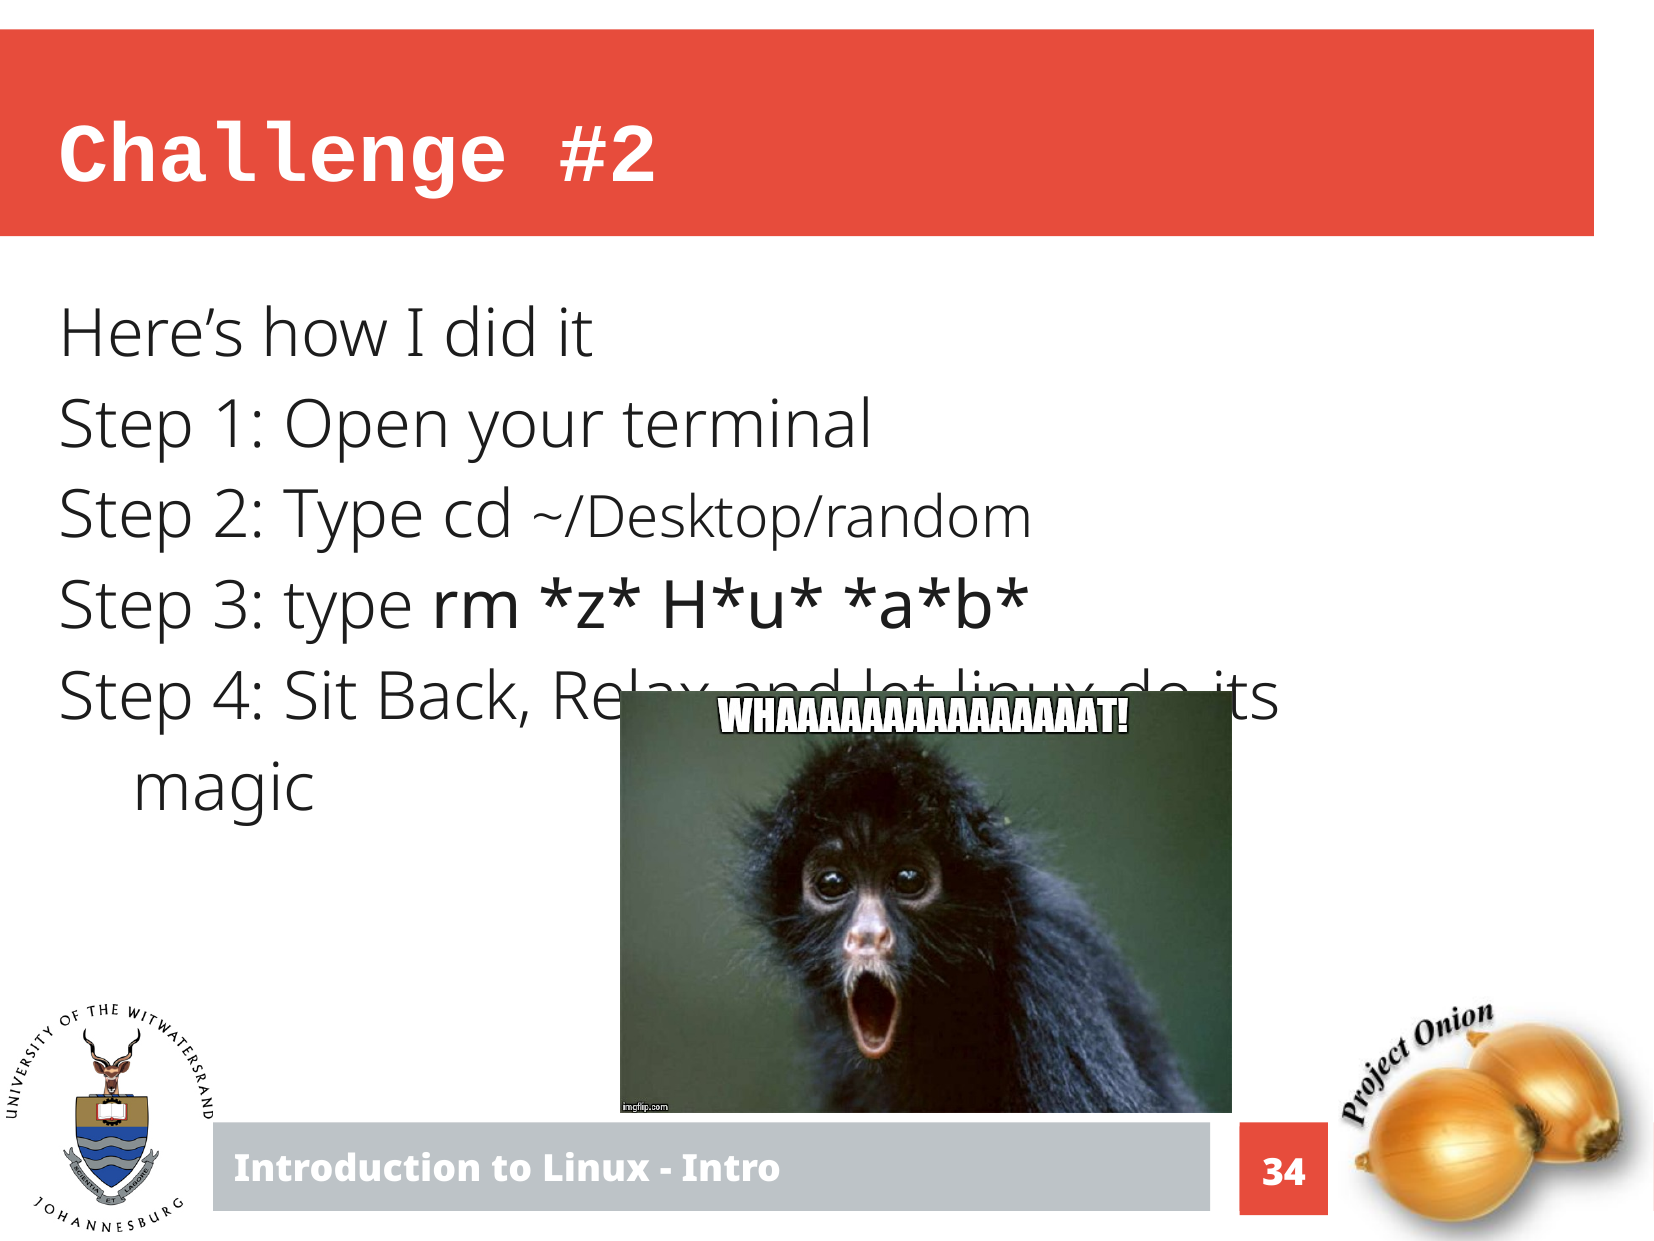

# Challenge #2
Here’s how I did it
Step 1: Open your terminal
Step 2: Type cd ~/Desktop/random
Step 3: type rm *z* H*u* *a*b*
Step 4: Sit Back, Relax and let linux do its 					magic
 Introduction to Linux - Intro
34